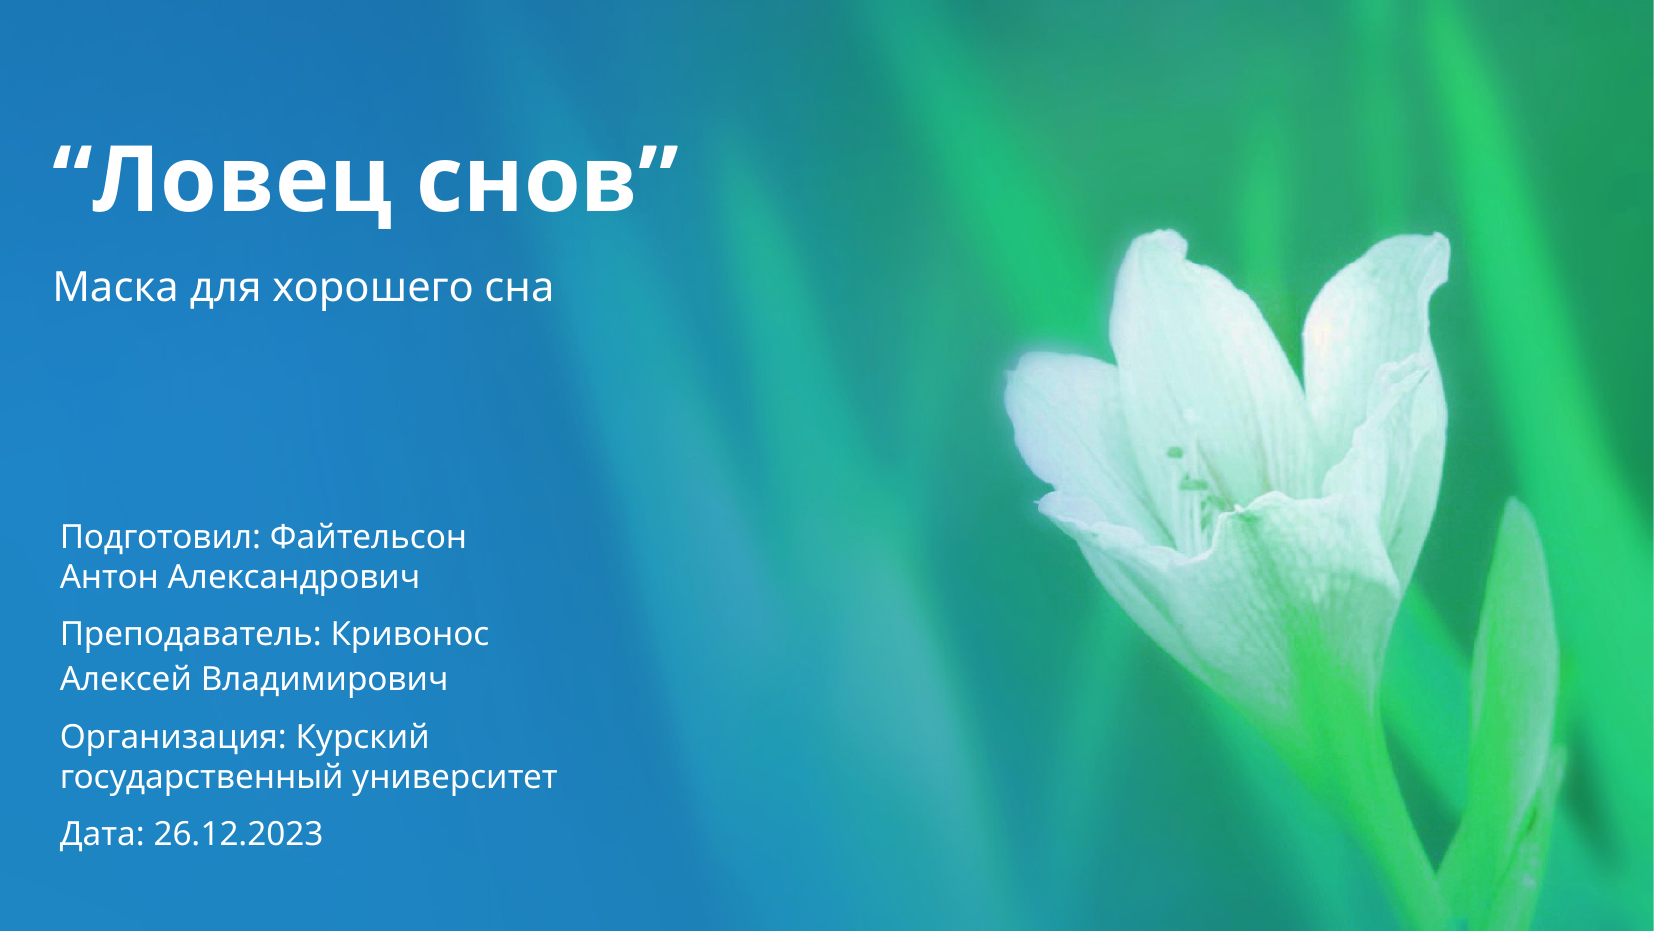

“Ловец снов”
Маска для хорошего сна
Подготовил: Файтельсон Антон Александрович
Преподаватель: Кривонос Алексей Владимирович
Организация: Курский государственный университет
Дата: 26.12.2023